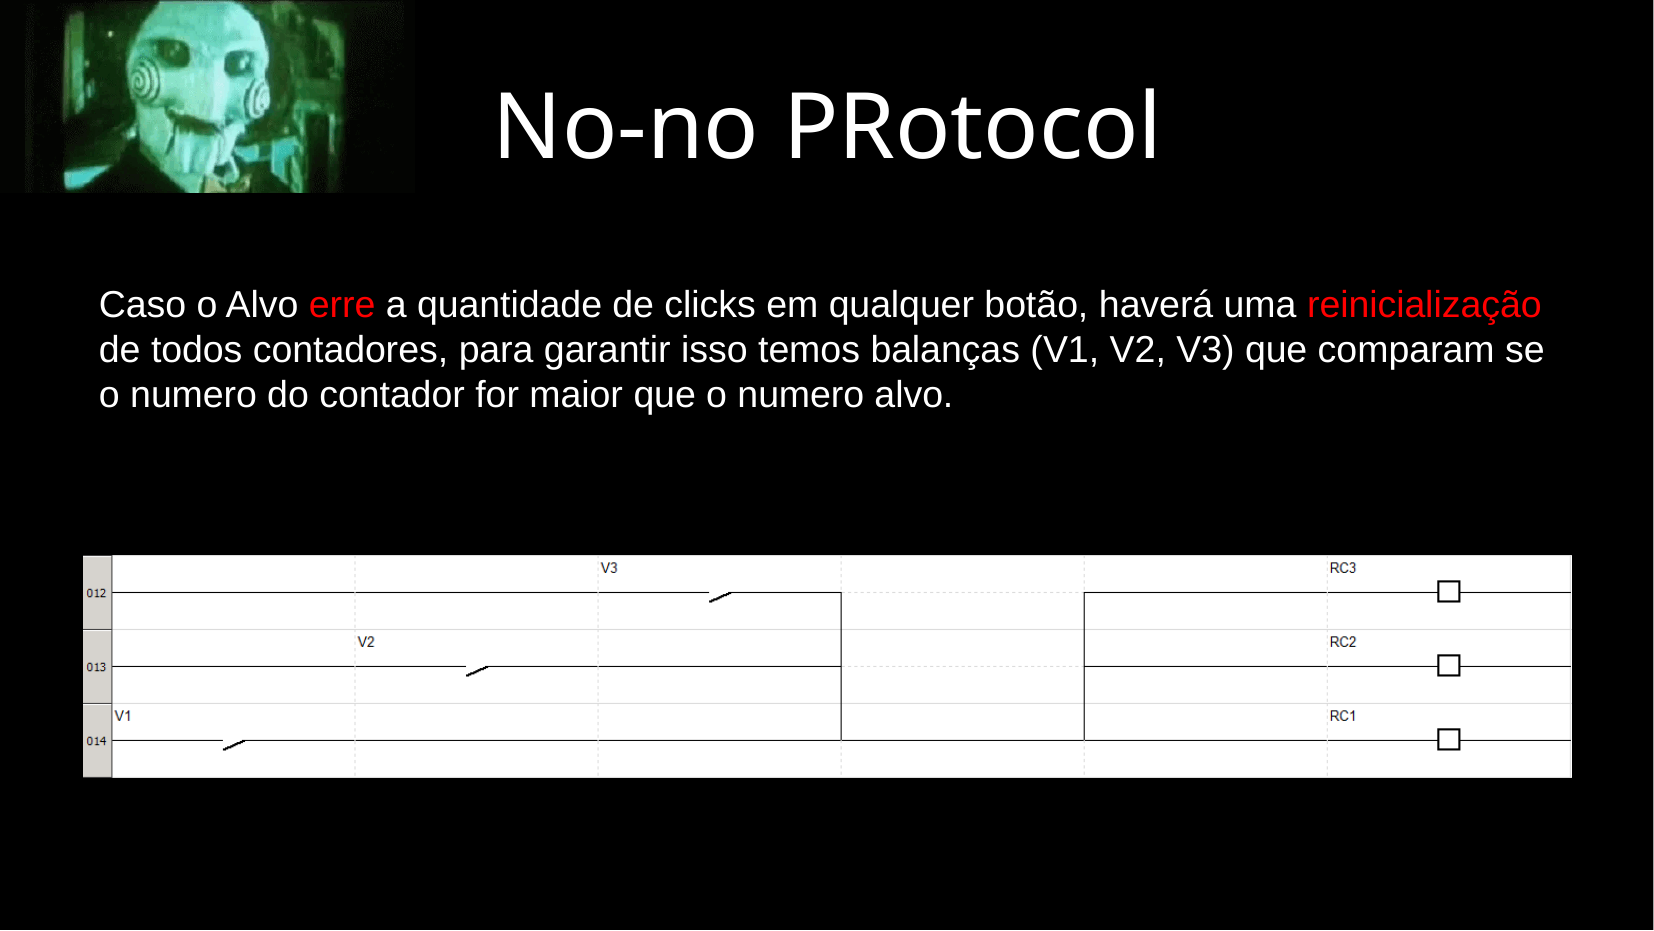

# No-no PRotocol
Caso o Alvo erre a quantidade de clicks em qualquer botão, haverá uma reinicialização de todos contadores, para garantir isso temos balanças (V1, V2, V3) que comparam se o numero do contador for maior que o numero alvo.